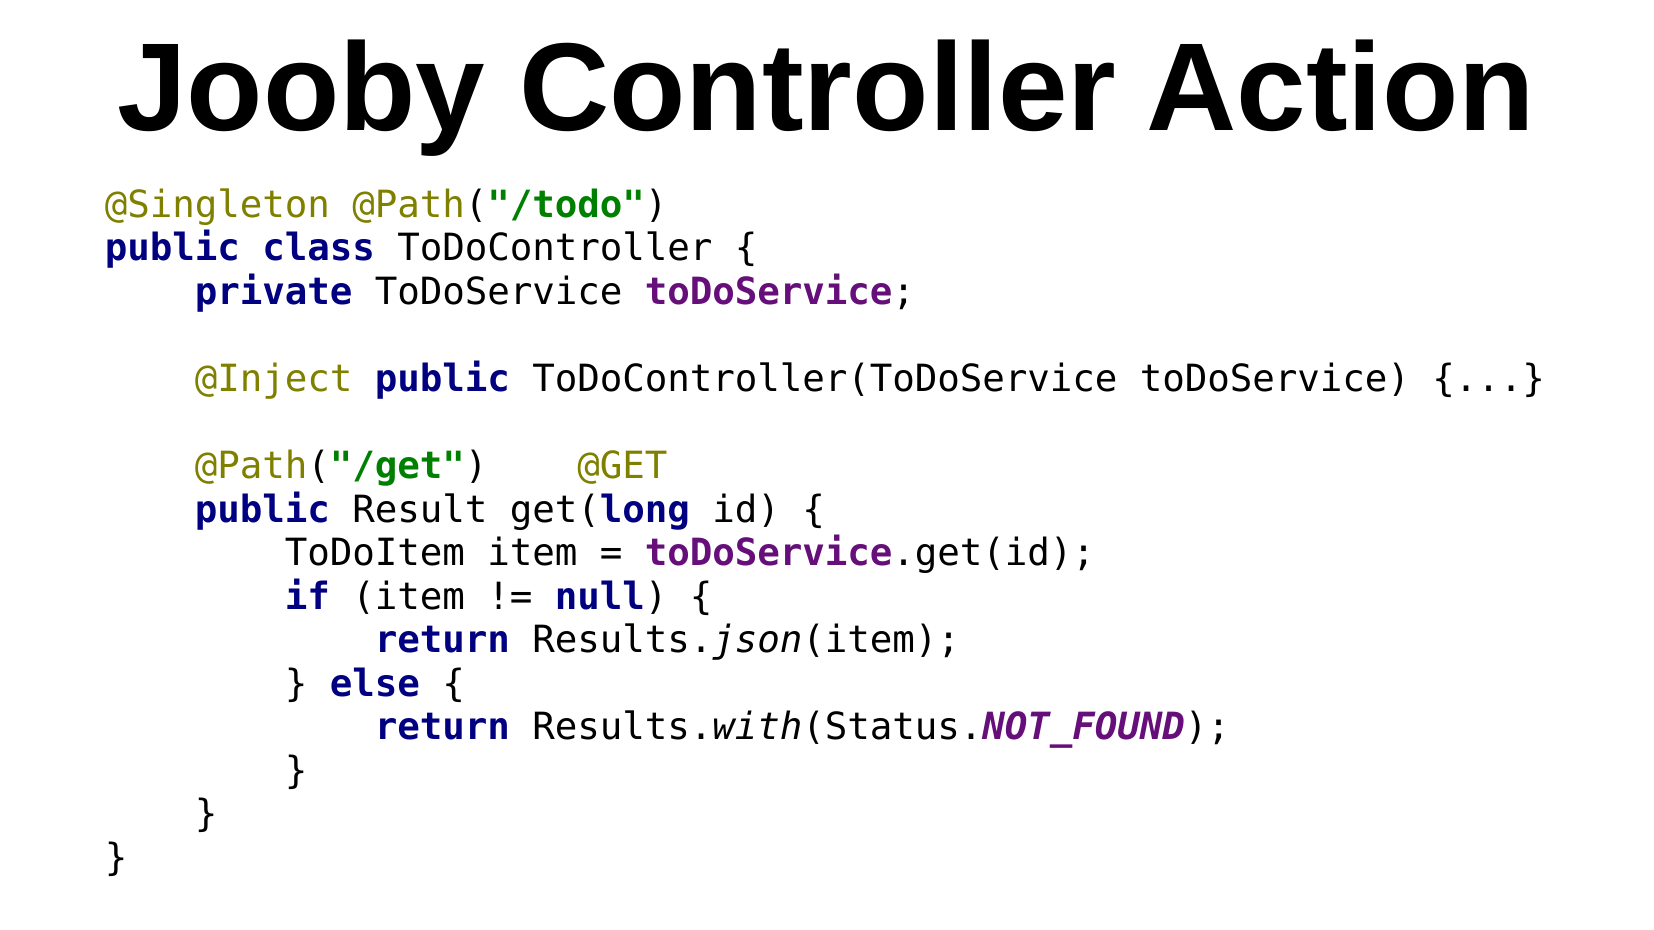

# Jooby Controller Action
@Singleton @Path("/todo")
public class ToDoController {
 private ToDoService toDoService;
 @Inject public ToDoController(ToDoService toDoService) {...}
 @Path("/get") @GET
 public Result get(long id) {
 ToDoItem item = toDoService.get(id);
 if (item != null) {
 return Results.json(item);
 } else {
 return Results.with(Status.NOT_FOUND);
 }
 }
}